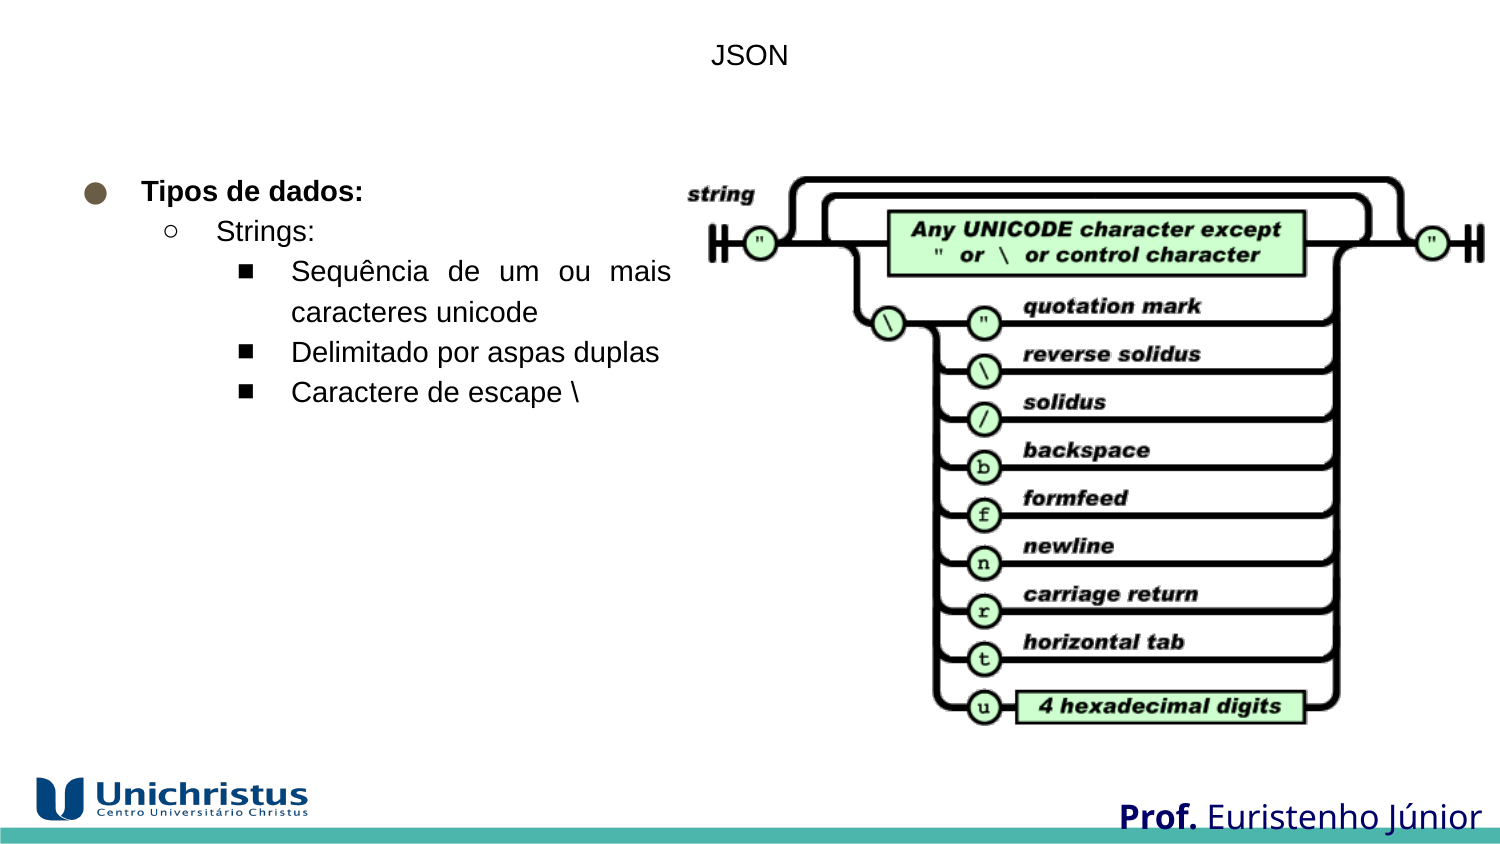

# JSON
Tipos de dados:
Strings:
Sequência de um ou mais caracteres unicode
Delimitado por aspas duplas
Caractere de escape \